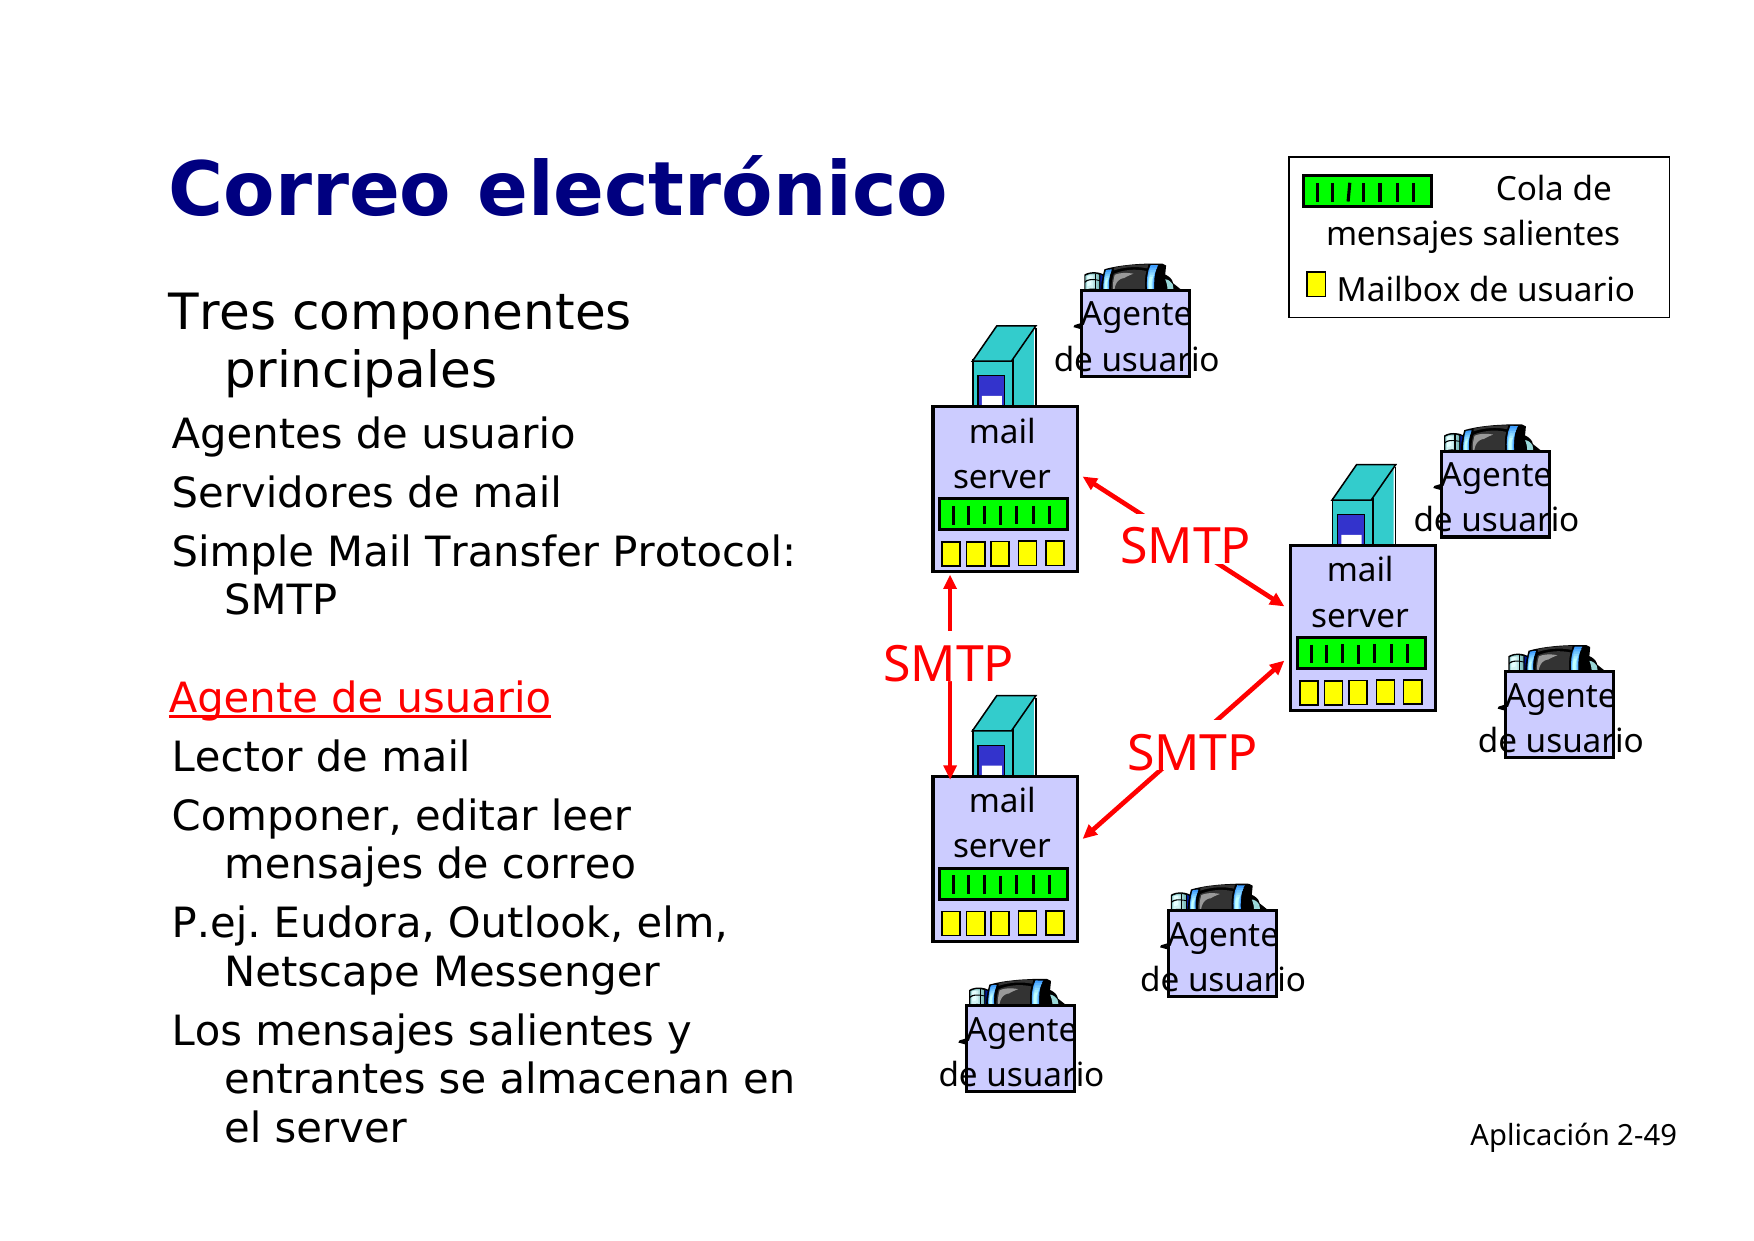

# Correo electrónico
Cola de
mensajes salientes
Mailbox de usuario
Agente
de usuario
Tres componentes principales
Agentes de usuario
Servidores de mail
Simple Mail Transfer Protocol: SMTP
Agente de usuario
Lector de mail
Componer, editar leer mensajes de correo
P.ej. Eudora, Outlook, elm, Netscape Messenger
Los mensajes salientes y entrantes se almacenan en el server
mail
server
Agente
de usuario
SMTP
mail
server
SMTP
Agente
de usuario
mail
server
SMTP
Agente
de usuario
Agente
de usuario